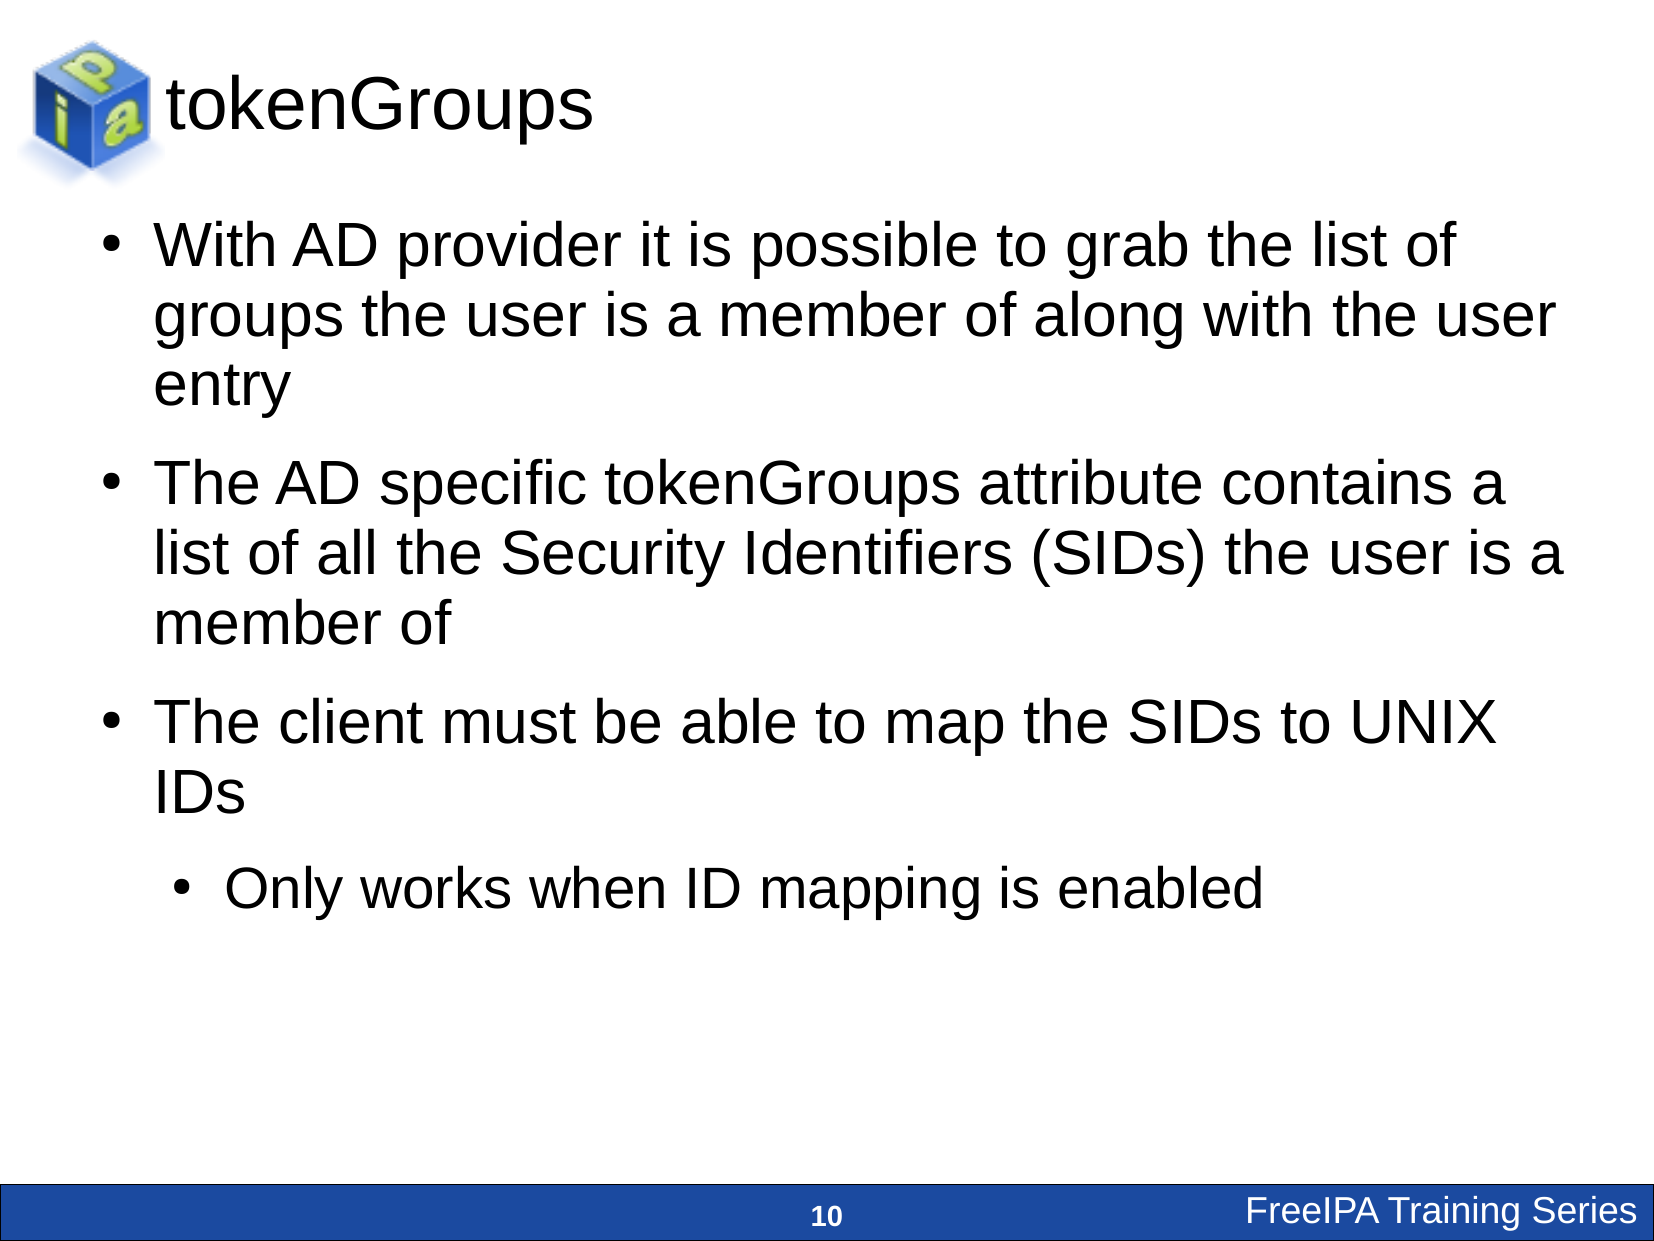

# tokenGroups
With AD provider it is possible to grab the list of groups the user is a member of along with the user entry
The AD specific tokenGroups attribute contains a list of all the Security Identifiers (SIDs) the user is a member of
The client must be able to map the SIDs to UNIX IDs
Only works when ID mapping is enabled
10